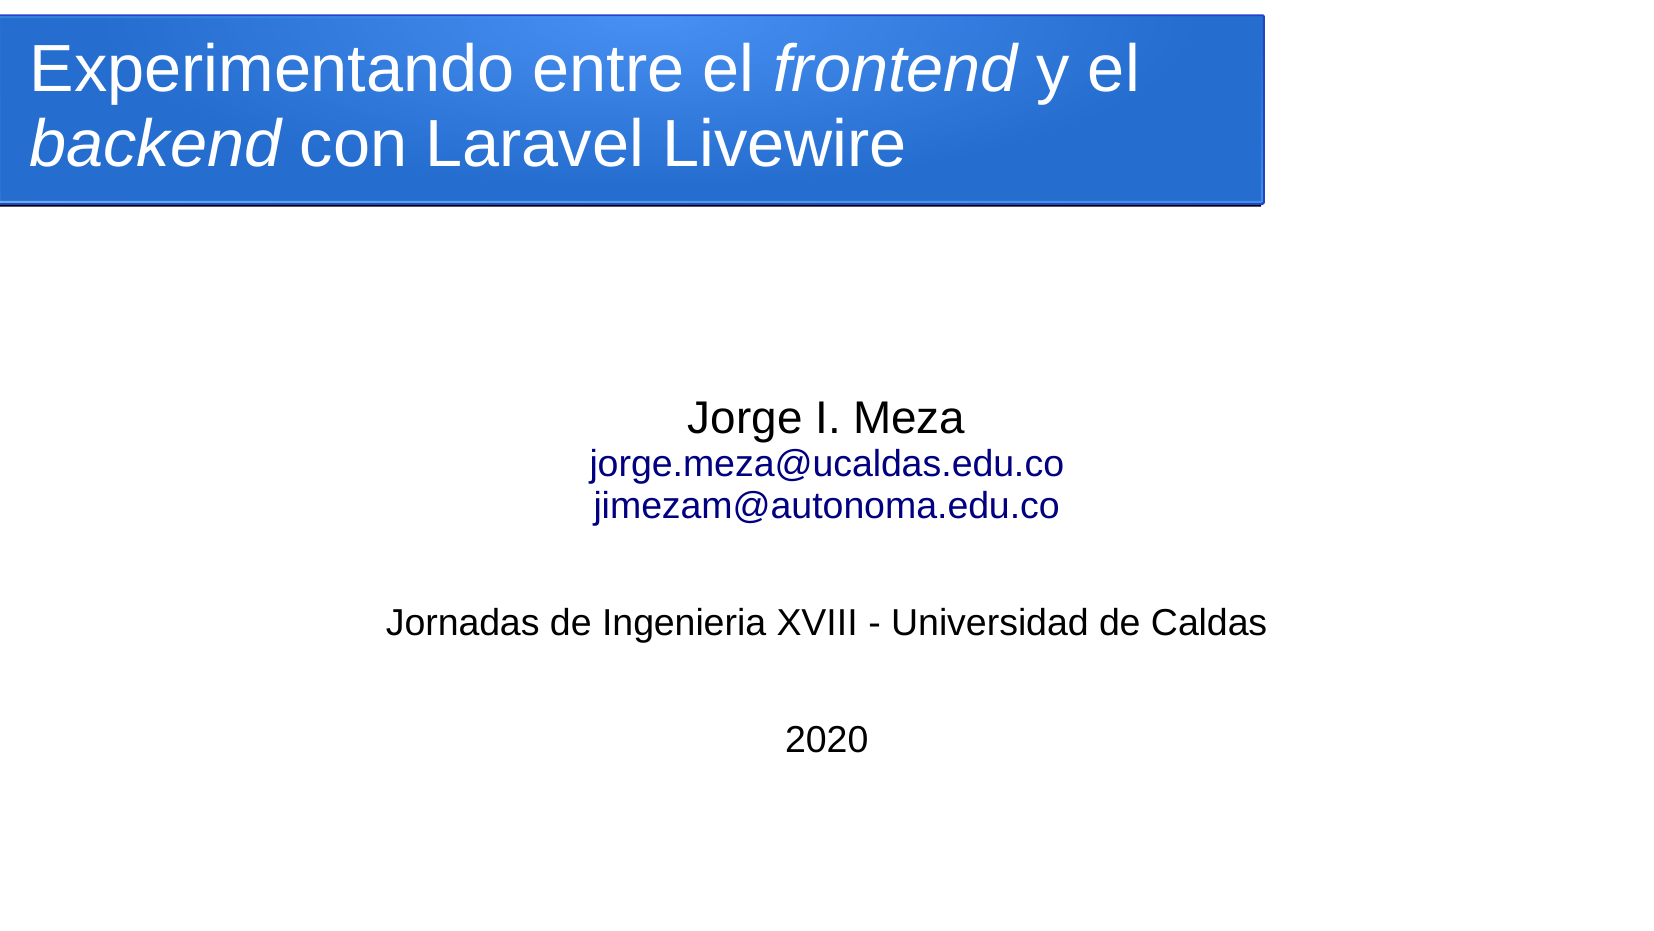

# Experimentando entre el frontend y el backend con Laravel Livewire
Jorge I. Meza
jorge.meza@ucaldas.edu.co
jimezam@autonoma.edu.co
Jornadas de Ingenieria XVIII - Universidad de Caldas
2020